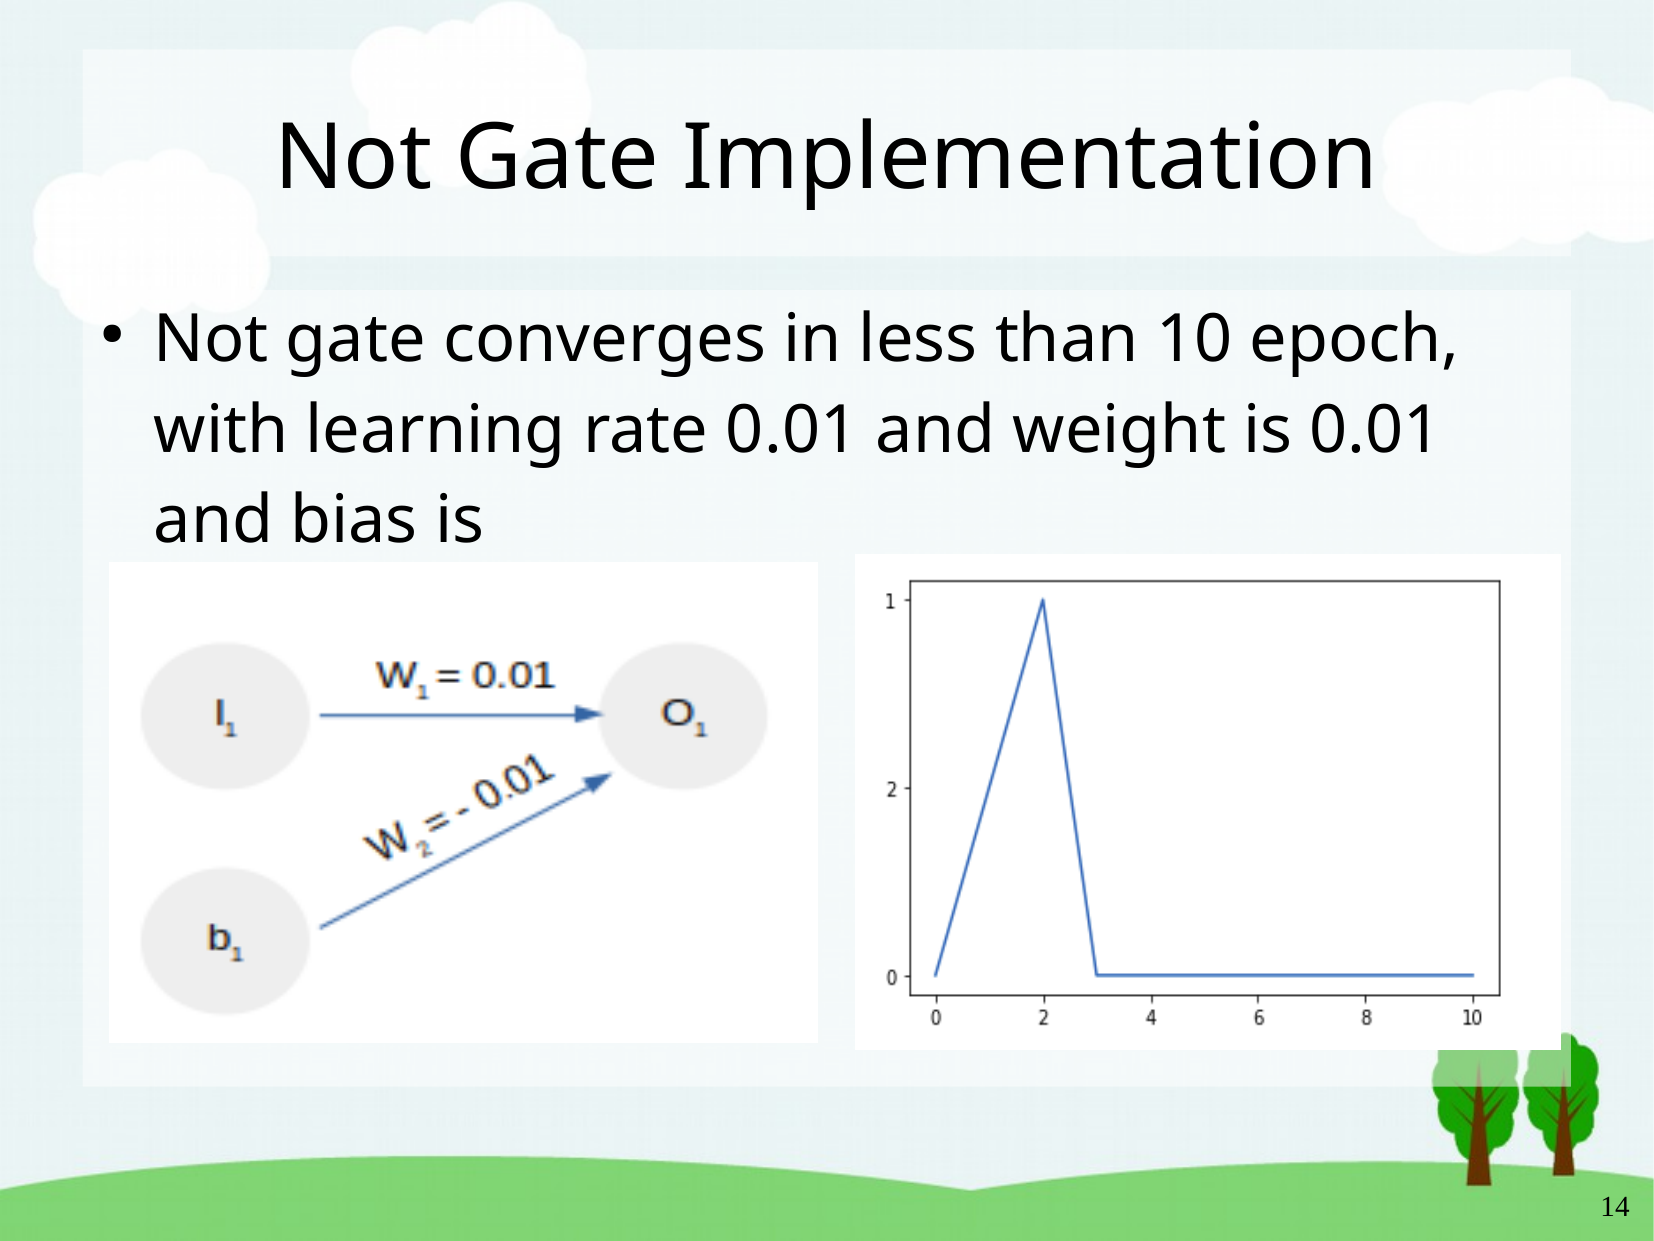

# Not Gate Implementation
Not gate converges in less than 10 epoch, with learning rate 0.01 and weight is 0.01 and bias is
-0.01
14